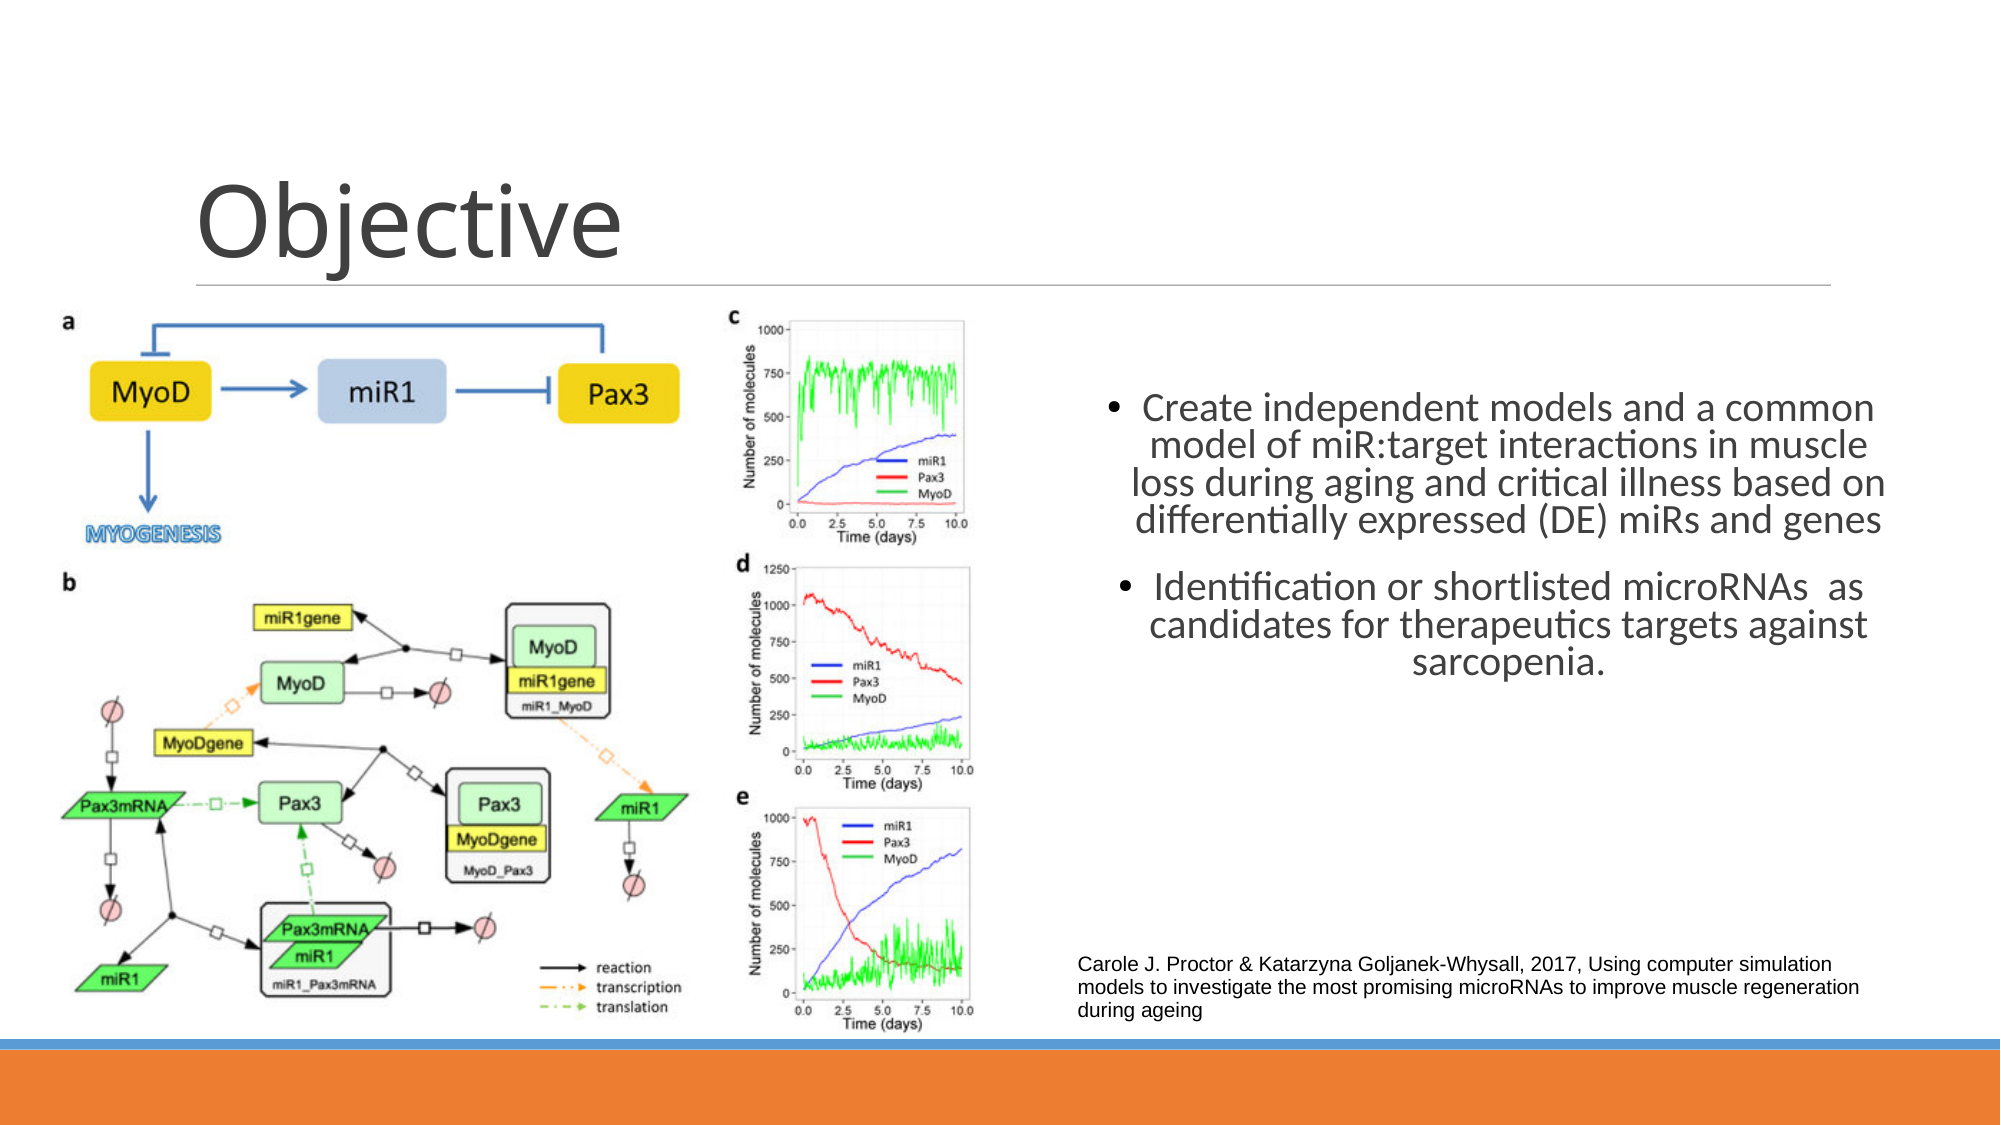

# Objective
Create independent models and a common model of miR:target interactions in muscle loss during aging and critical illness based on differentially expressed (DE) miRs and genes
Identification or shortlisted microRNAs as candidates for therapeutics targets against sarcopenia.
Carole J. Proctor & Katarzyna Goljanek-Whysall, 2017, Using computer simulation models to investigate the most promising microRNAs to improve muscle regeneration during ageing